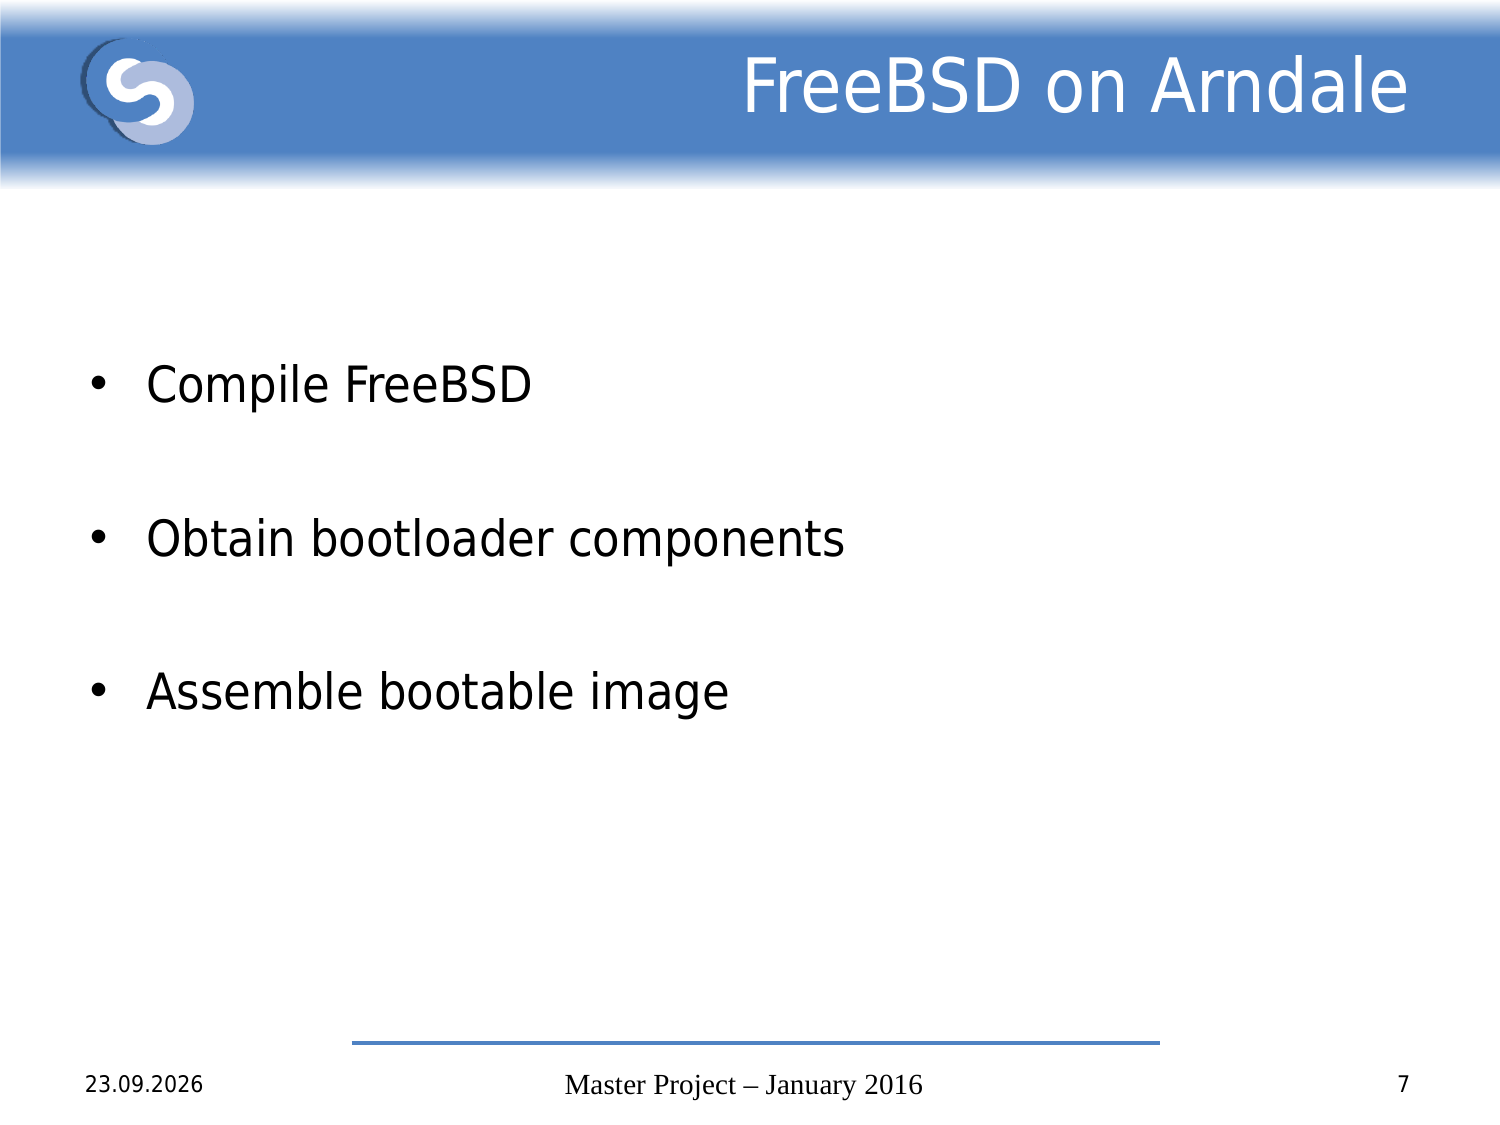

# FreeBSD on Arndale
Compile FreeBSD
Obtain bootloader components
Assemble bootable image
Master Project – January 2016
7